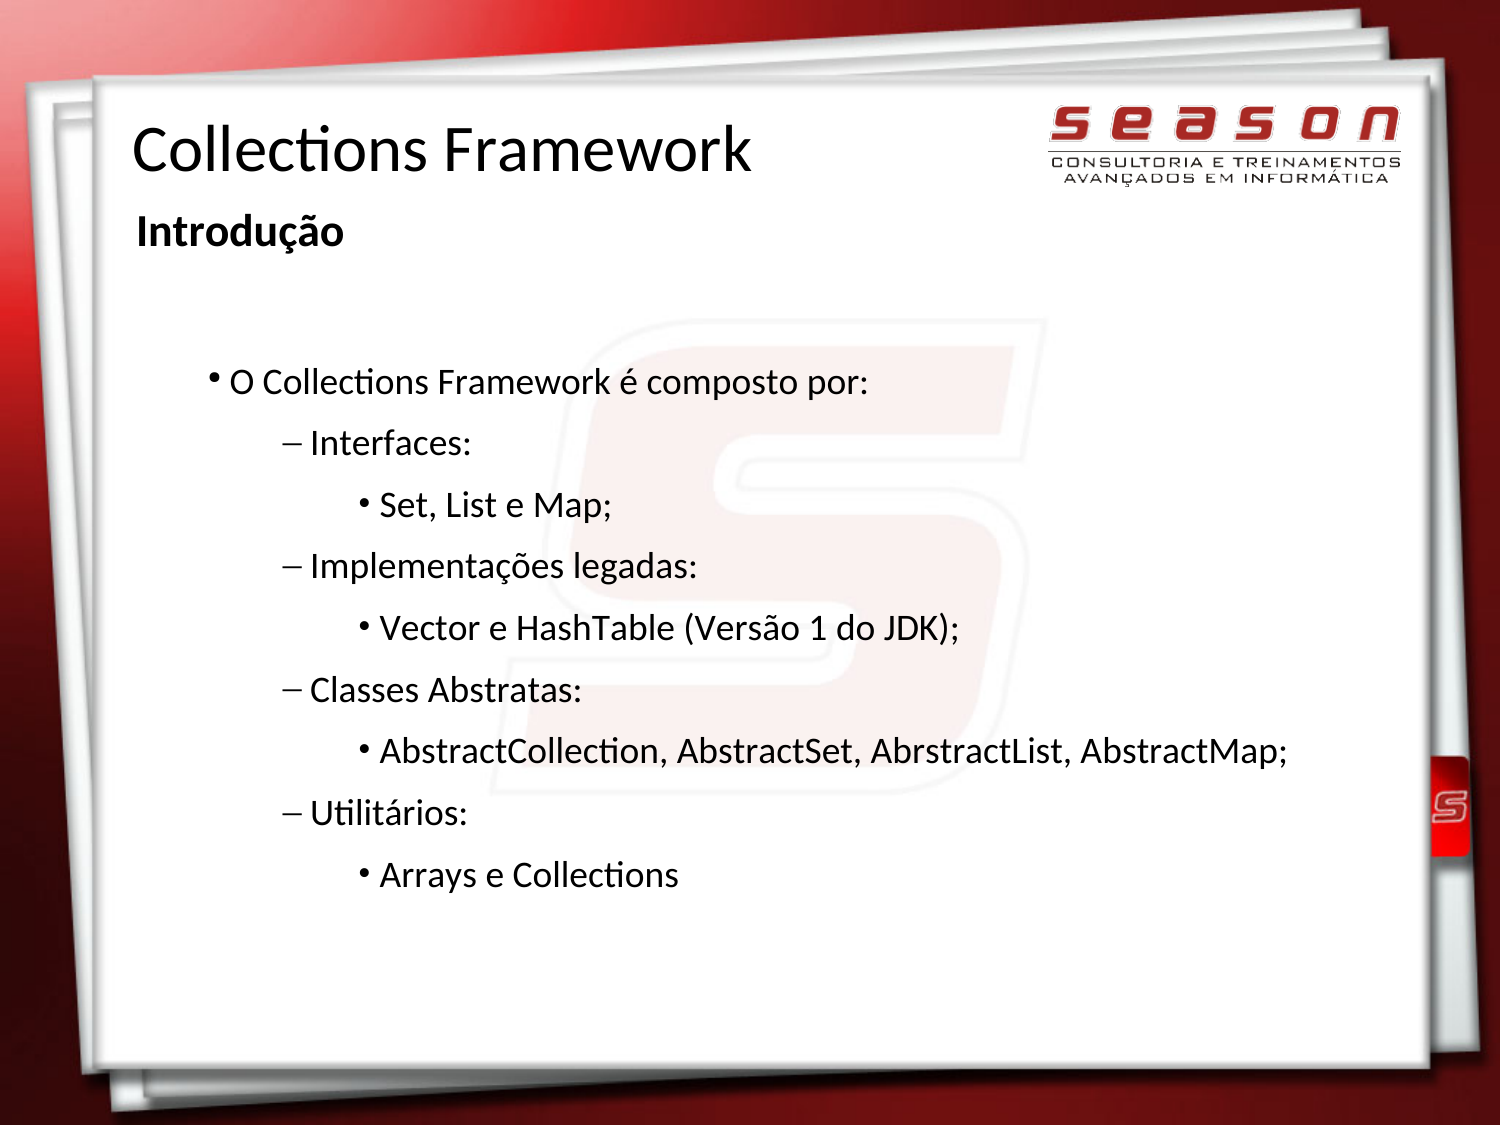

# Collections Framework
Introdução
 O Collections Framework é composto por:
 Interfaces:
 Set, List e Map;
 Implementações legadas:
 Vector e HashTable (Versão 1 do JDK);
 Classes Abstratas:
 AbstractCollection, AbstractSet, AbrstractList, AbstractMap;
 Utilitários:
 Arrays e Collections